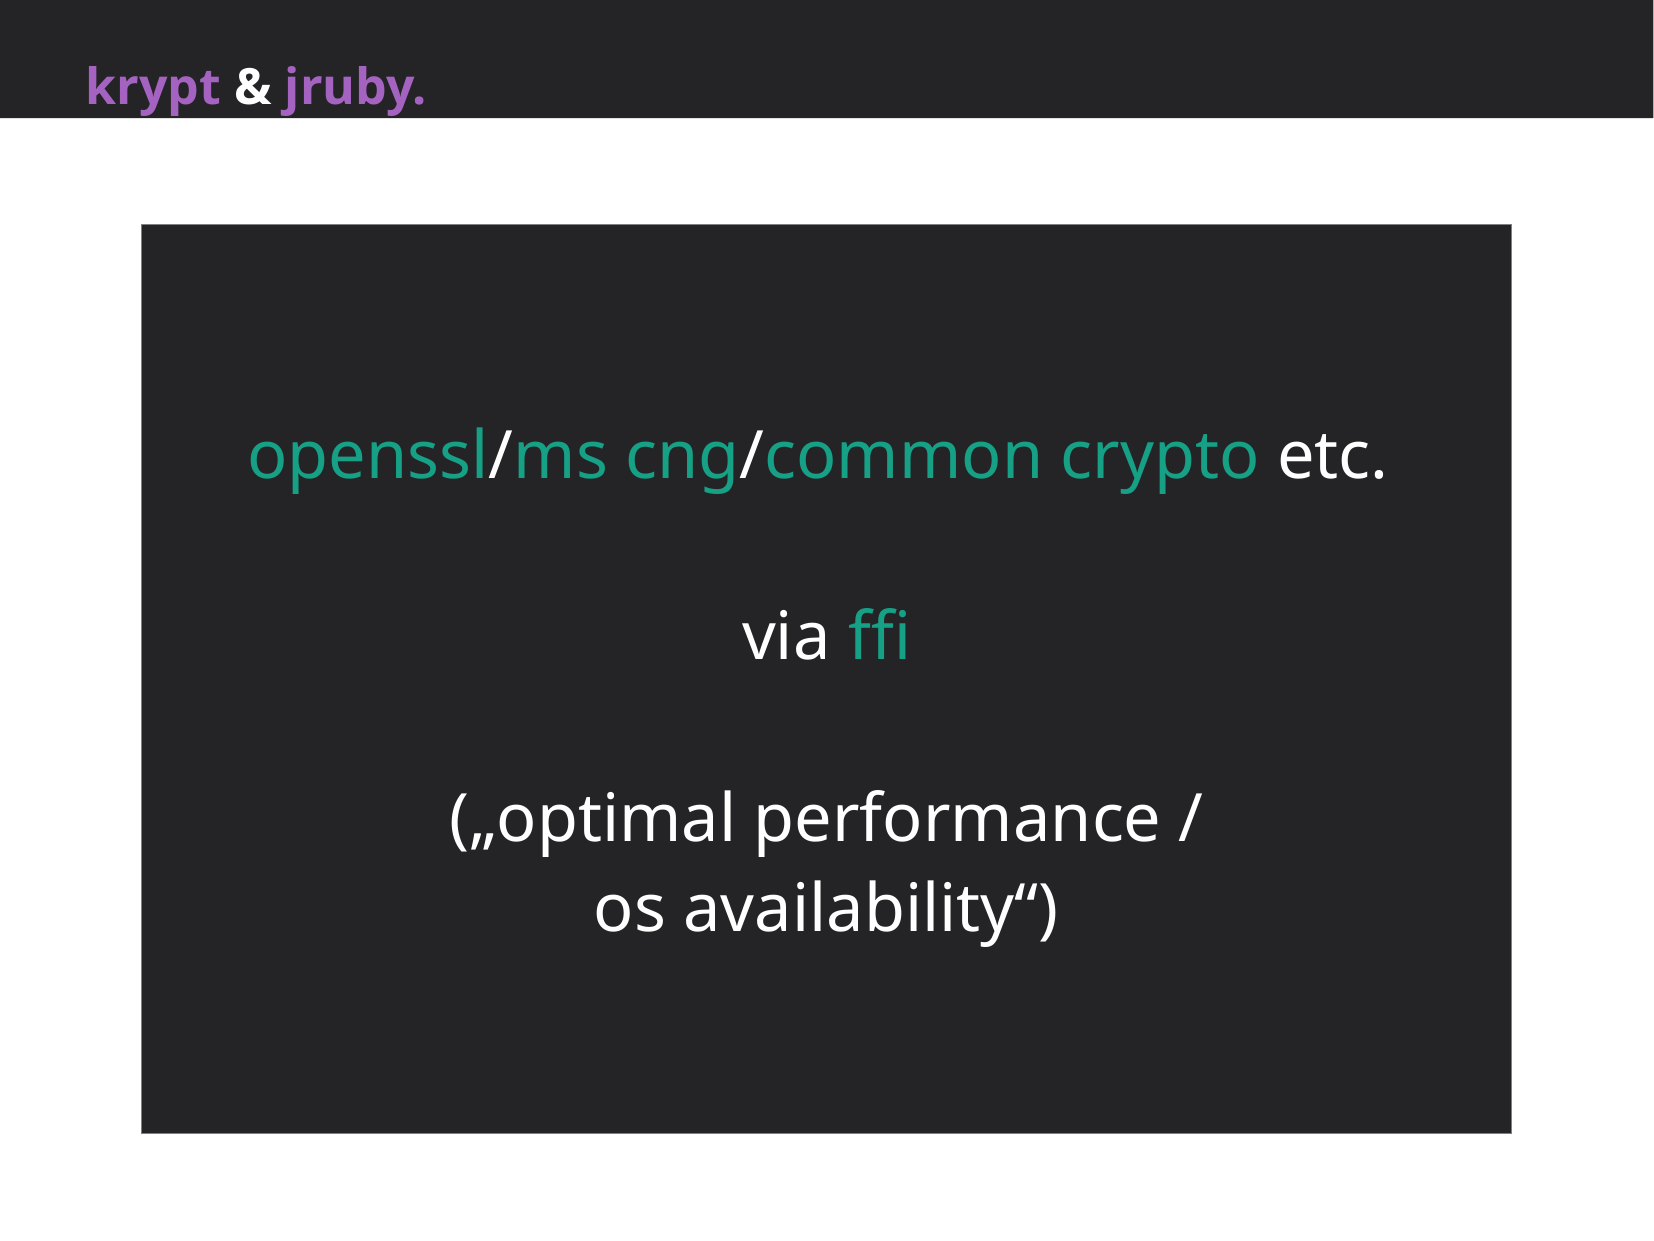

krypt & jruby.
openssl/ms cng/common crypto etc.
via ffi
(„optimal performance /
os availability“)